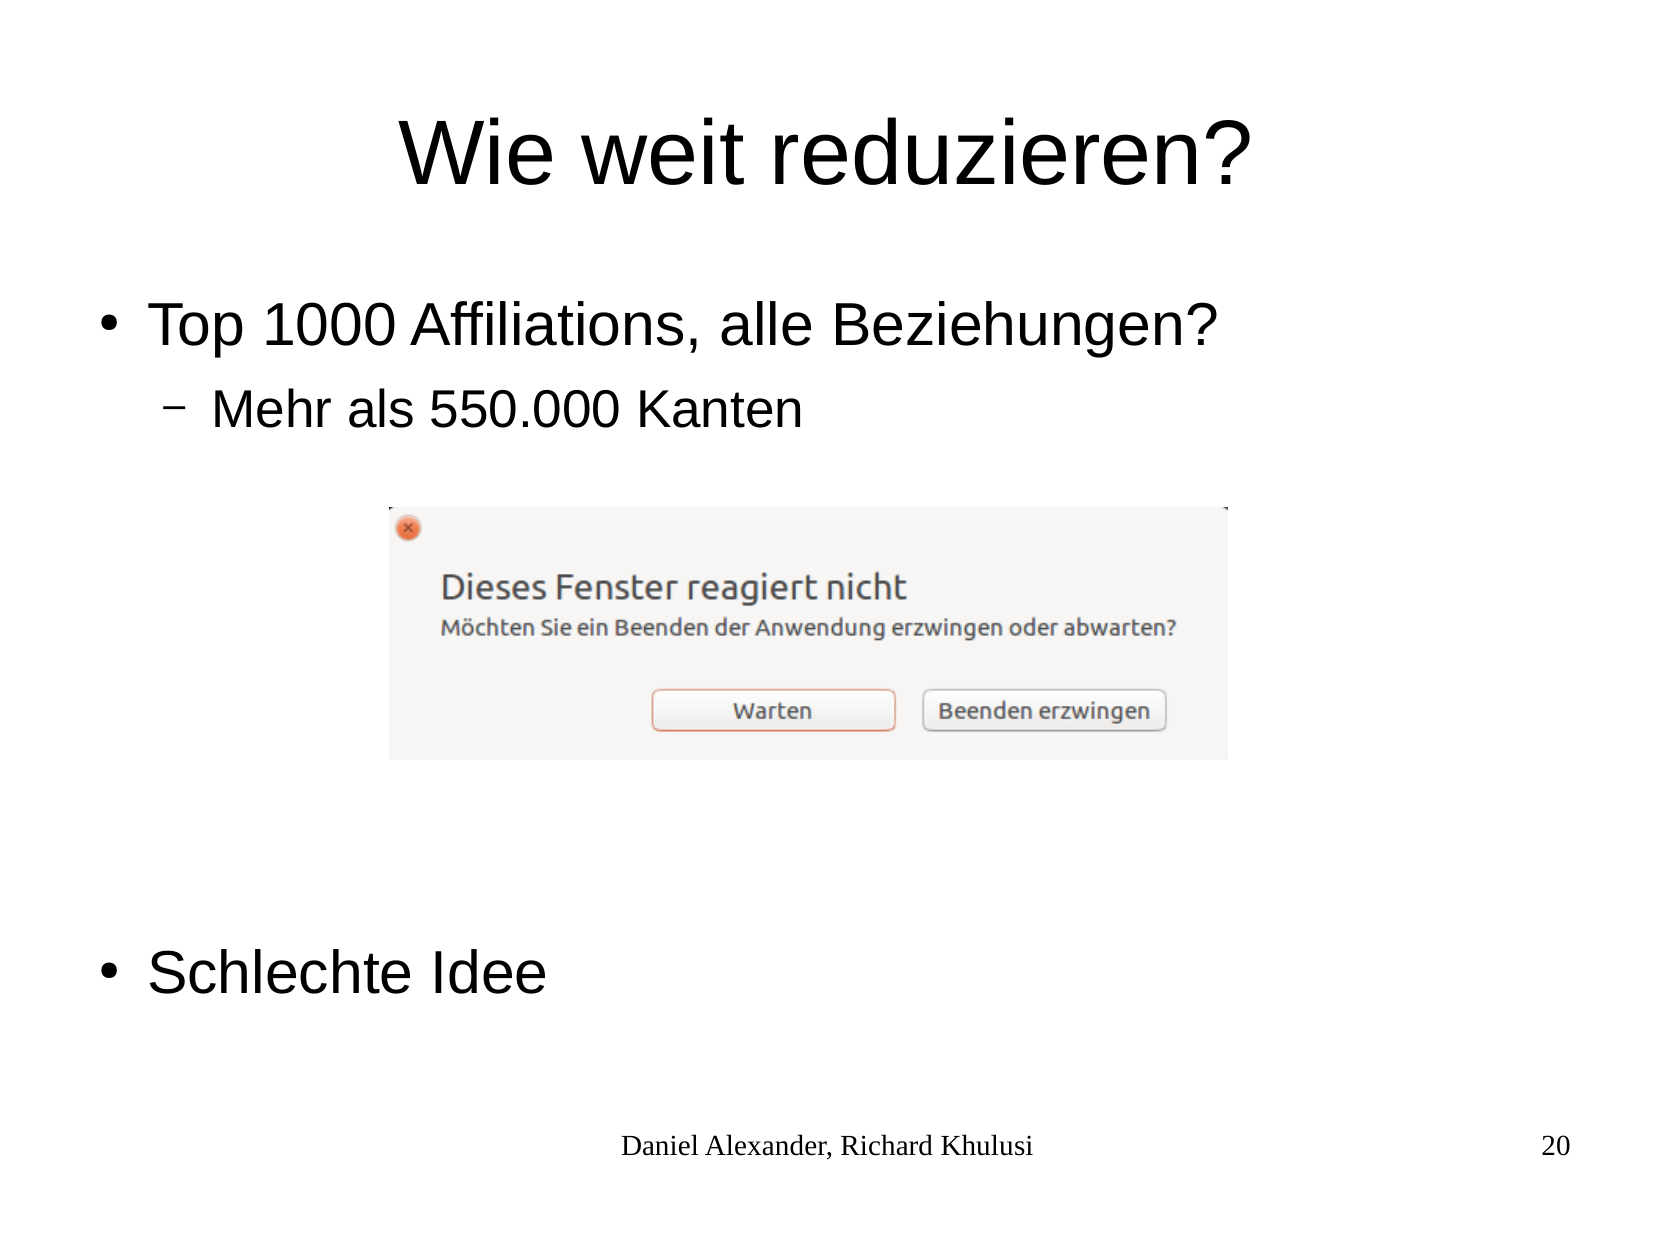

# Wie weit reduzieren?
Top 1000 Affiliations, alle Beziehungen?
Mehr als 550.000 Kanten
Schlechte Idee
Daniel Alexander, Richard Khulusi
20